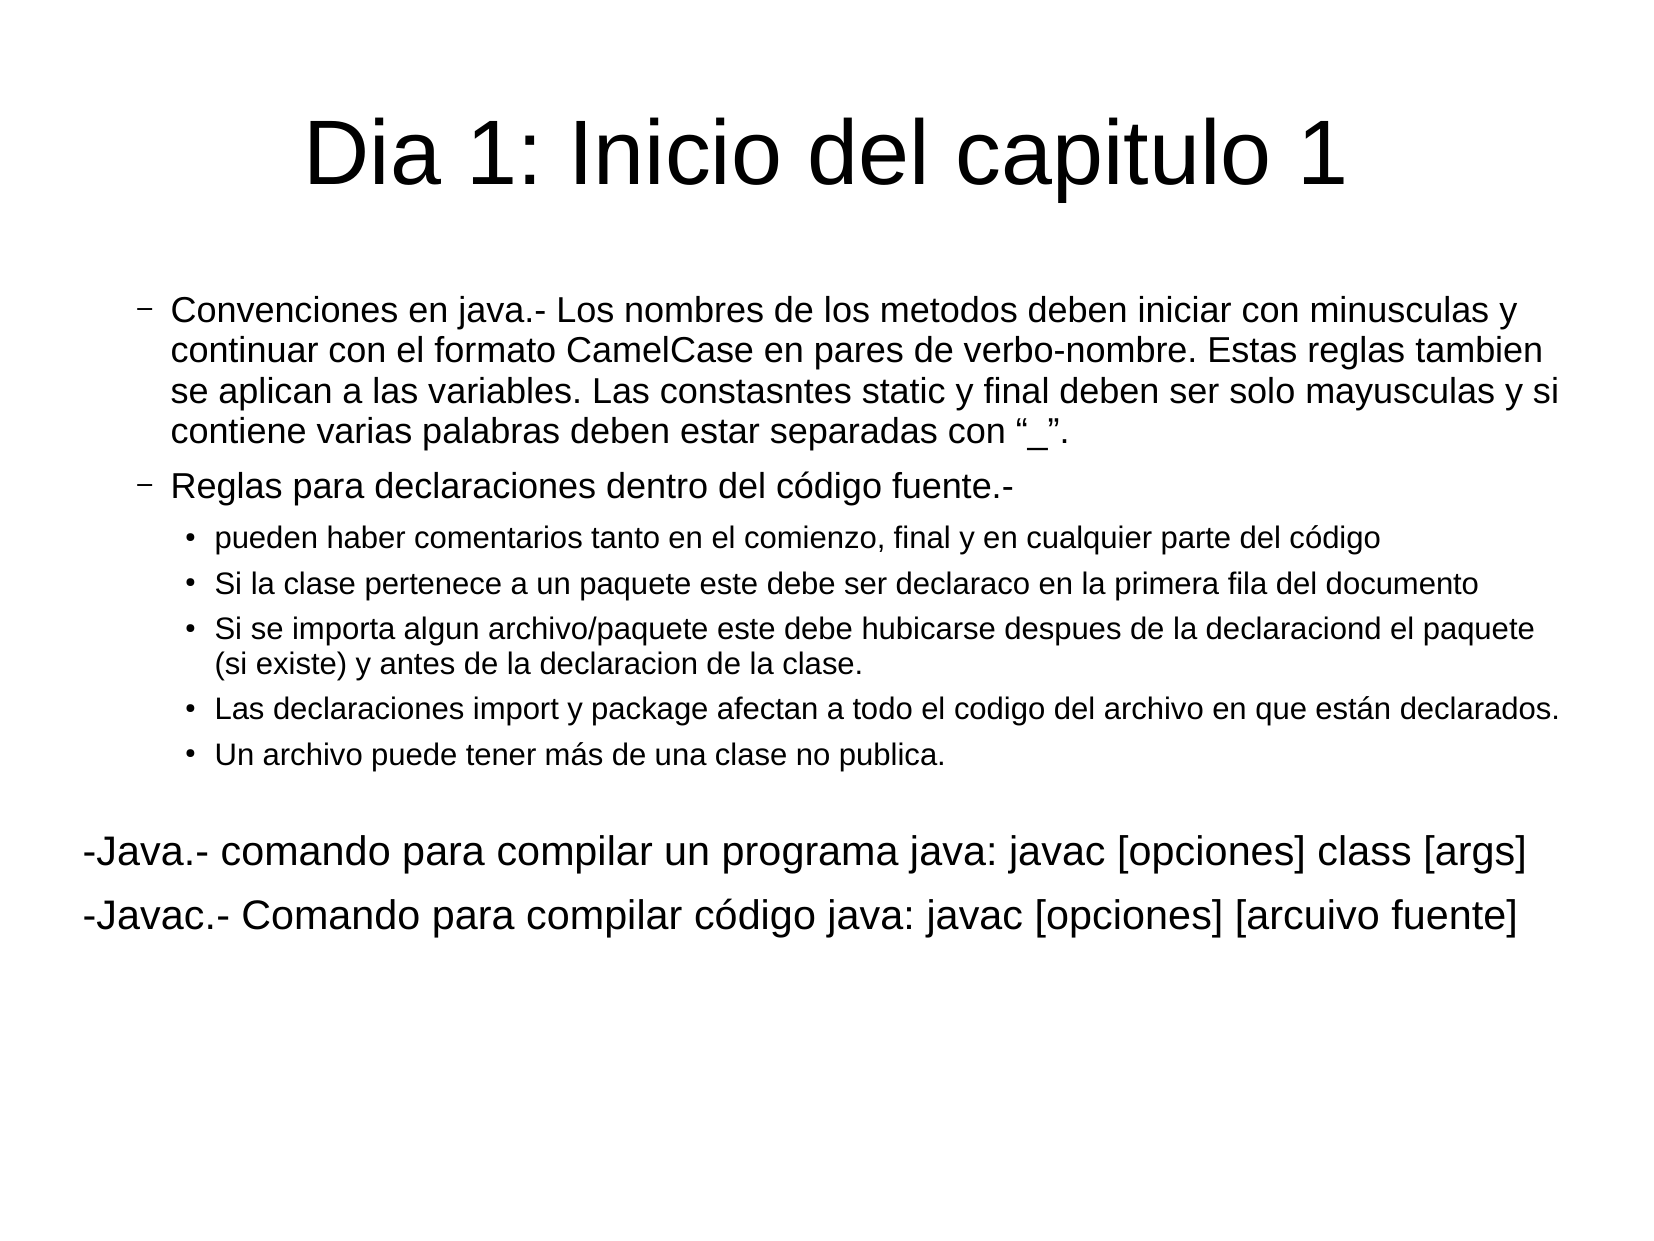

# Dia 1: Inicio del capitulo 1
Convenciones en java.- Los nombres de los metodos deben iniciar con minusculas y continuar con el formato CamelCase en pares de verbo-nombre. Estas reglas tambien se aplican a las variables. Las constasntes static y final deben ser solo mayusculas y si contiene varias palabras deben estar separadas con “_”.
Reglas para declaraciones dentro del código fuente.-
pueden haber comentarios tanto en el comienzo, final y en cualquier parte del código
Si la clase pertenece a un paquete este debe ser declaraco en la primera fila del documento
Si se importa algun archivo/paquete este debe hubicarse despues de la declaraciond el paquete (si existe) y antes de la declaracion de la clase.
Las declaraciones import y package afectan a todo el codigo del archivo en que están declarados.
Un archivo puede tener más de una clase no publica.
-Java.- comando para compilar un programa java: javac [opciones] class [args]
-Javac.- Comando para compilar código java: javac [opciones] [arcuivo fuente]